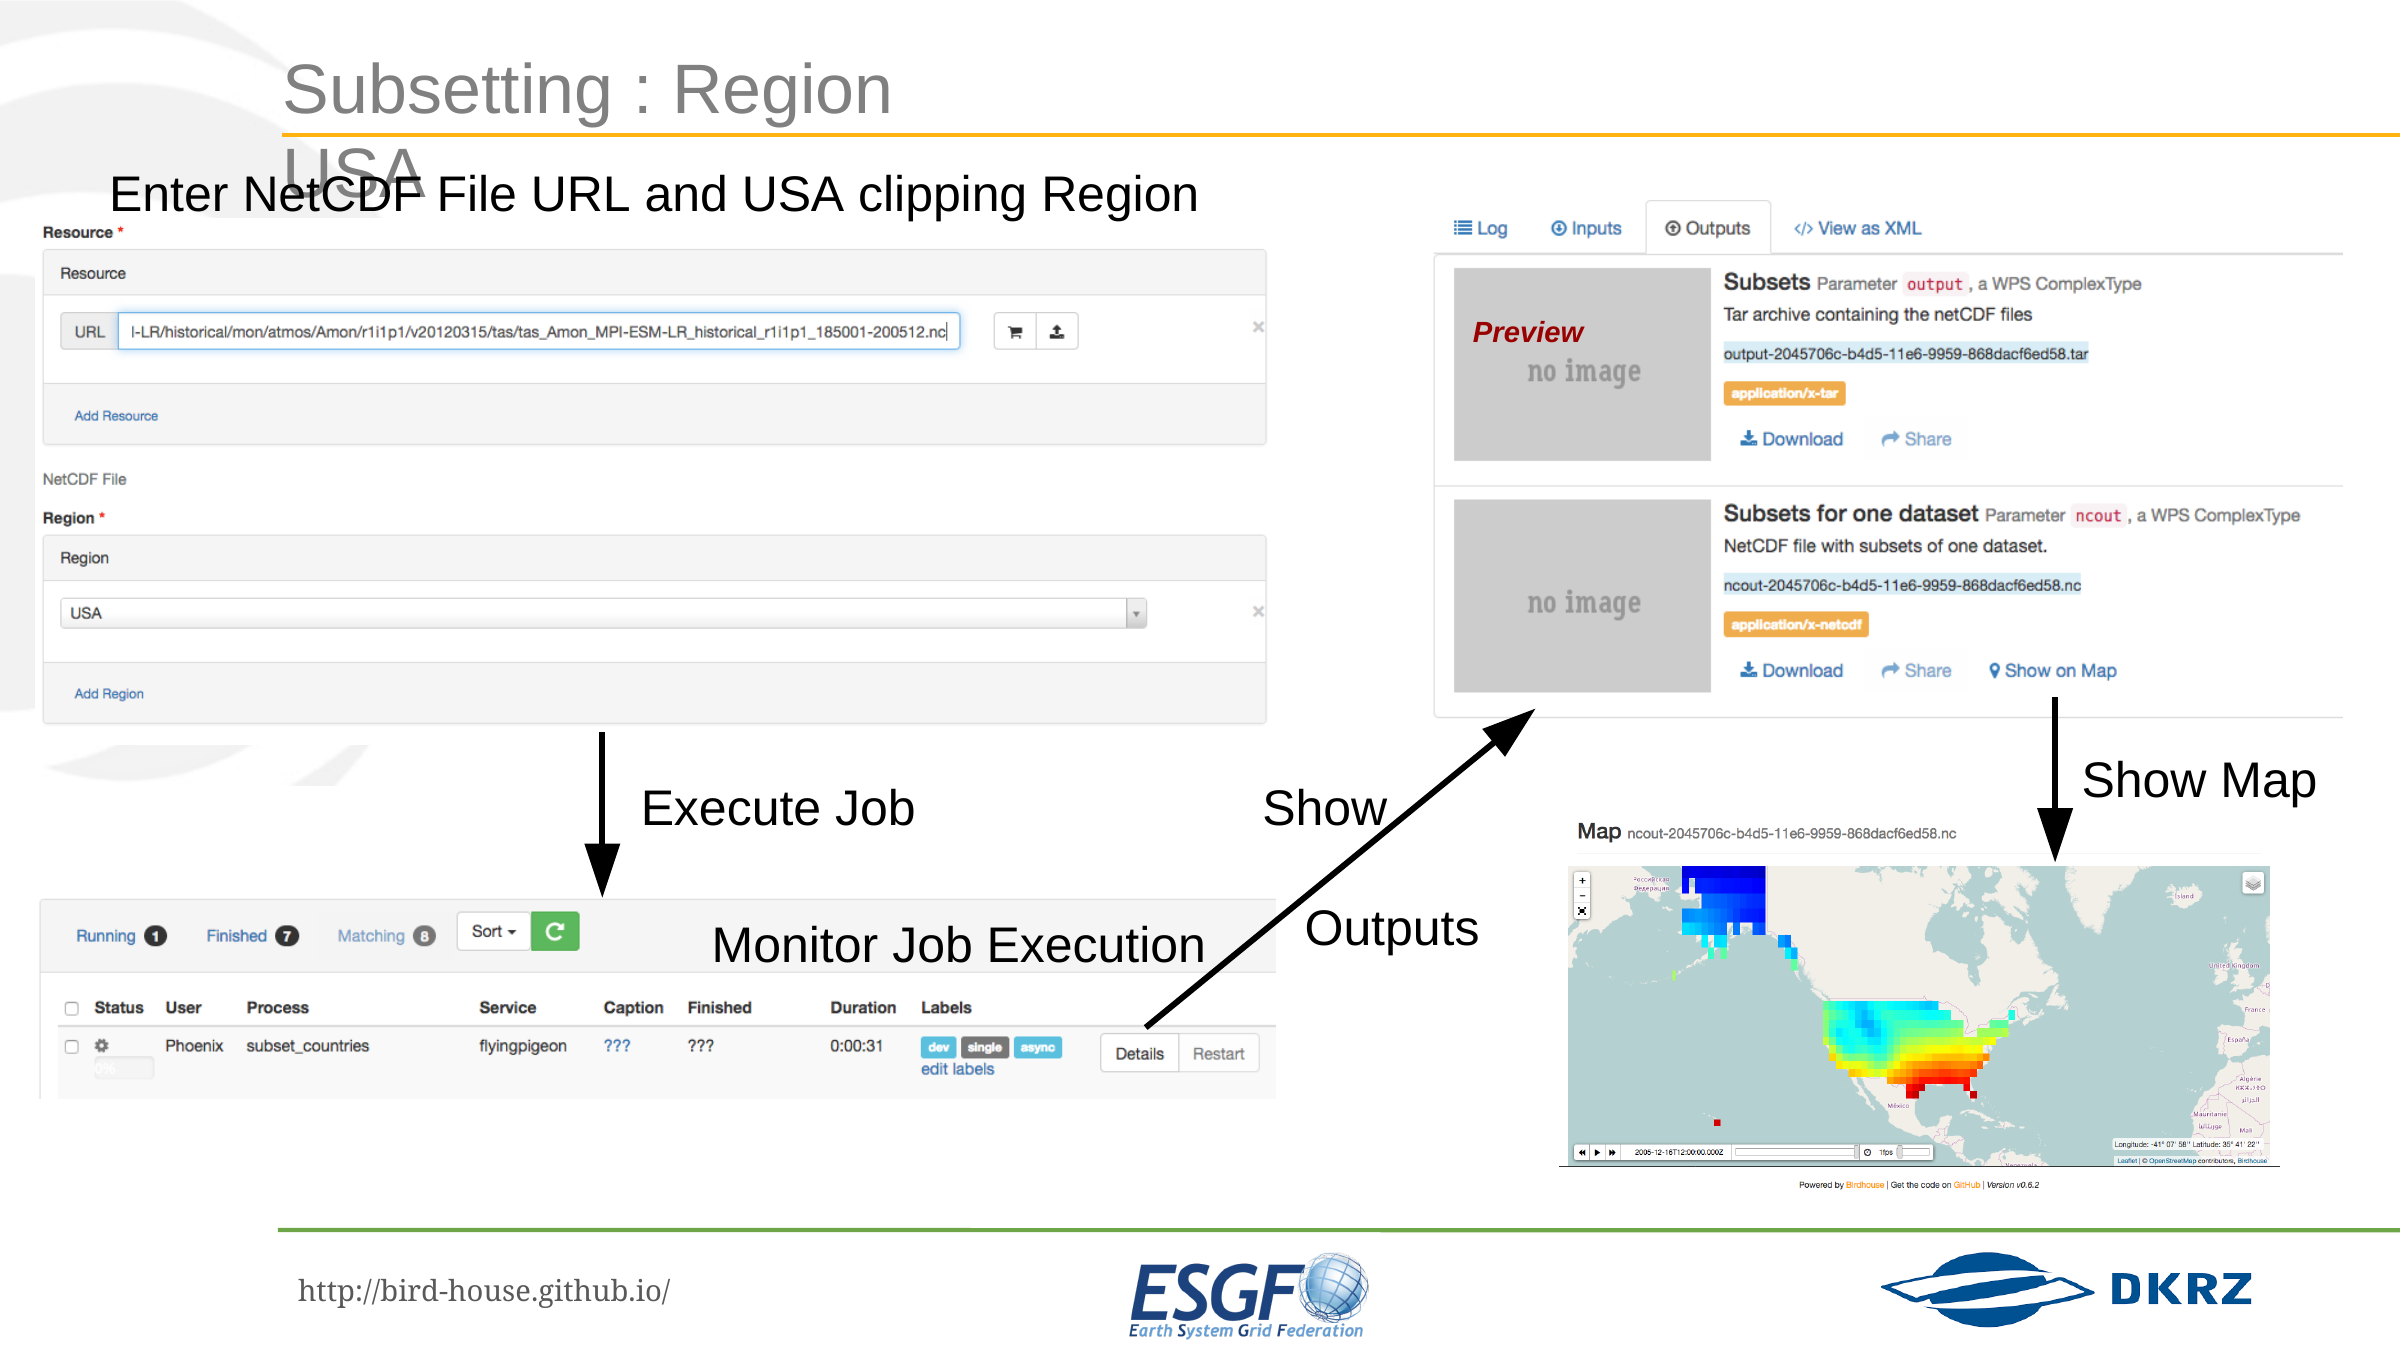

# Subsetting : Region USA
Enter NetCDF File URL and USA clipping Region
Preview
Show Map
Execute Job
Show
 Outputs
Monitor Job Execution